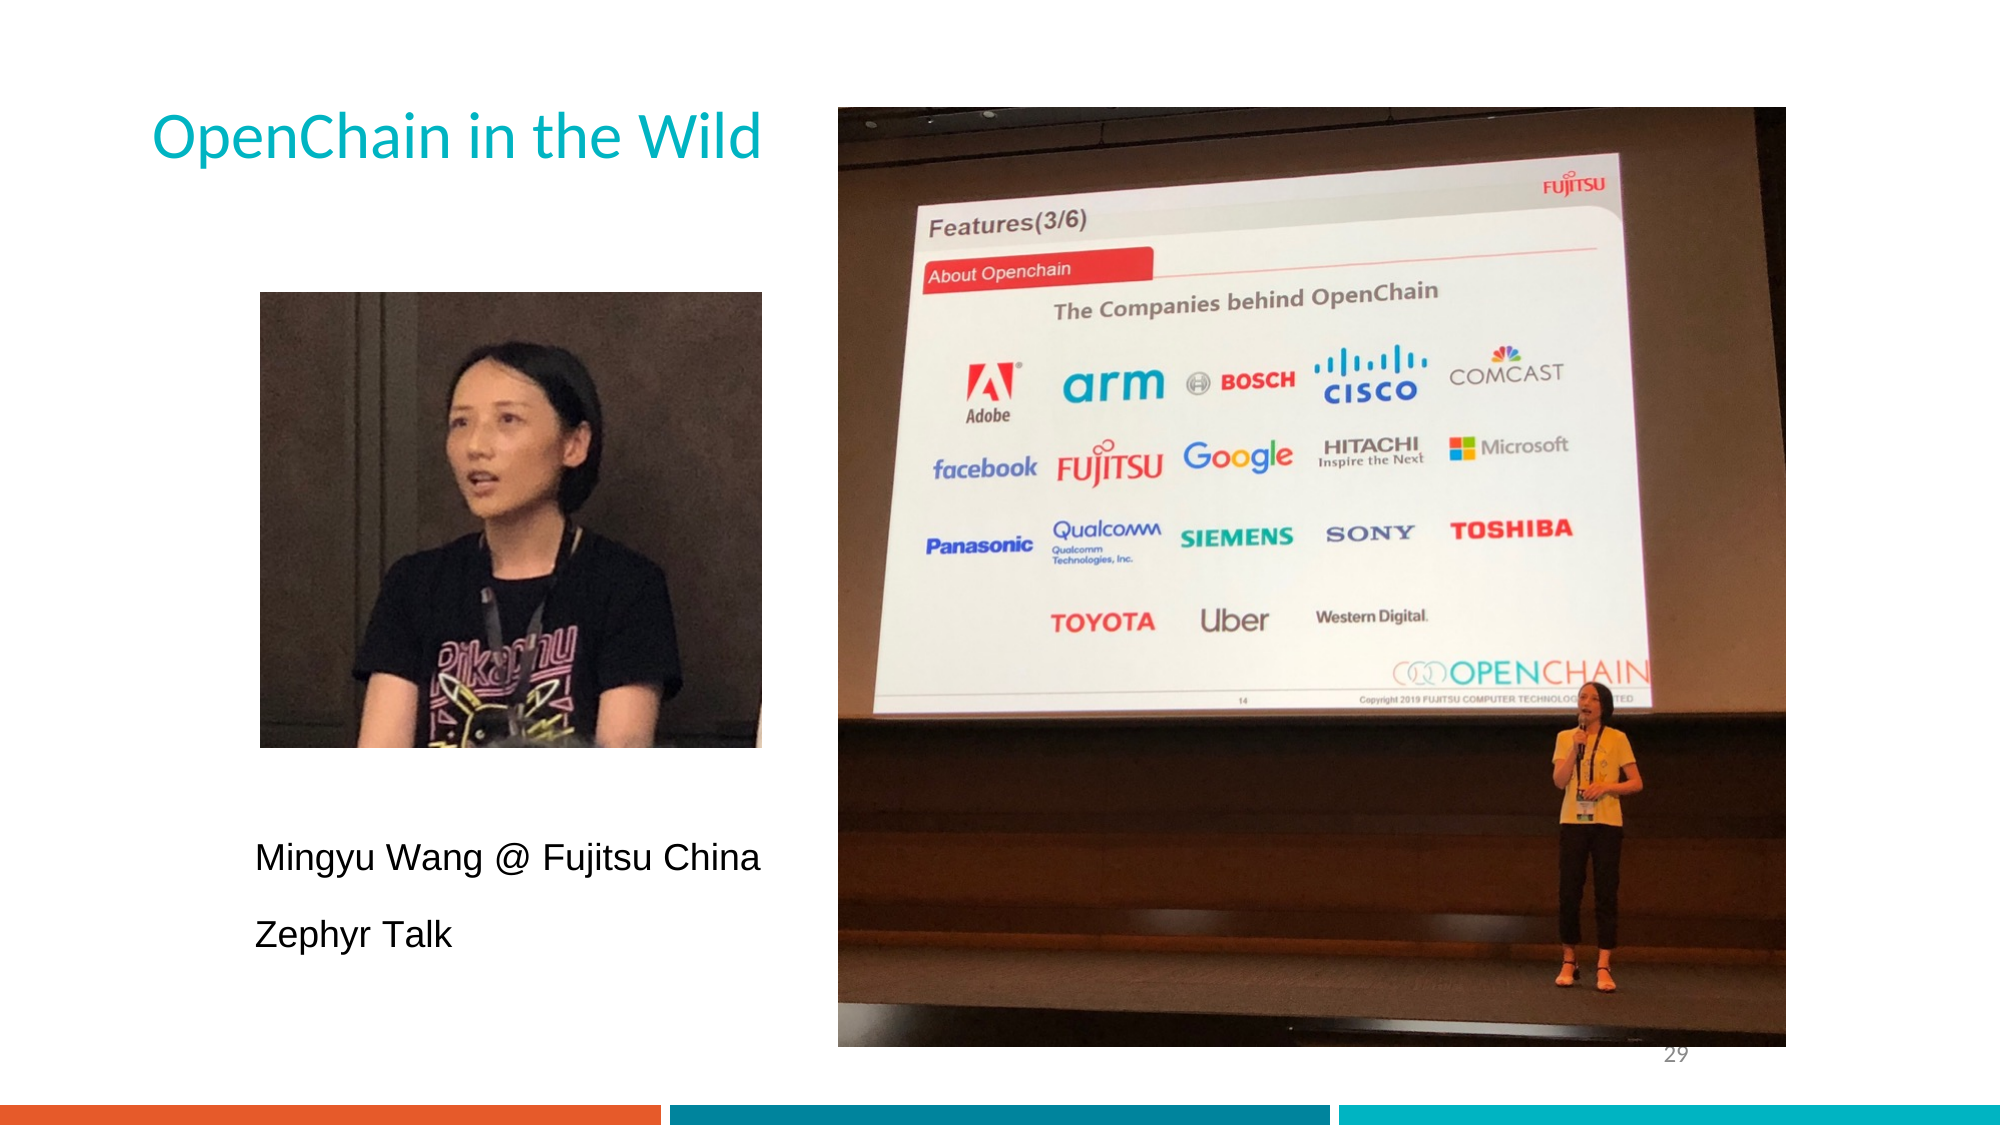

# OpenChain in the Wild
Mingyu Wang @ Fujitsu China
Zephyr Talk